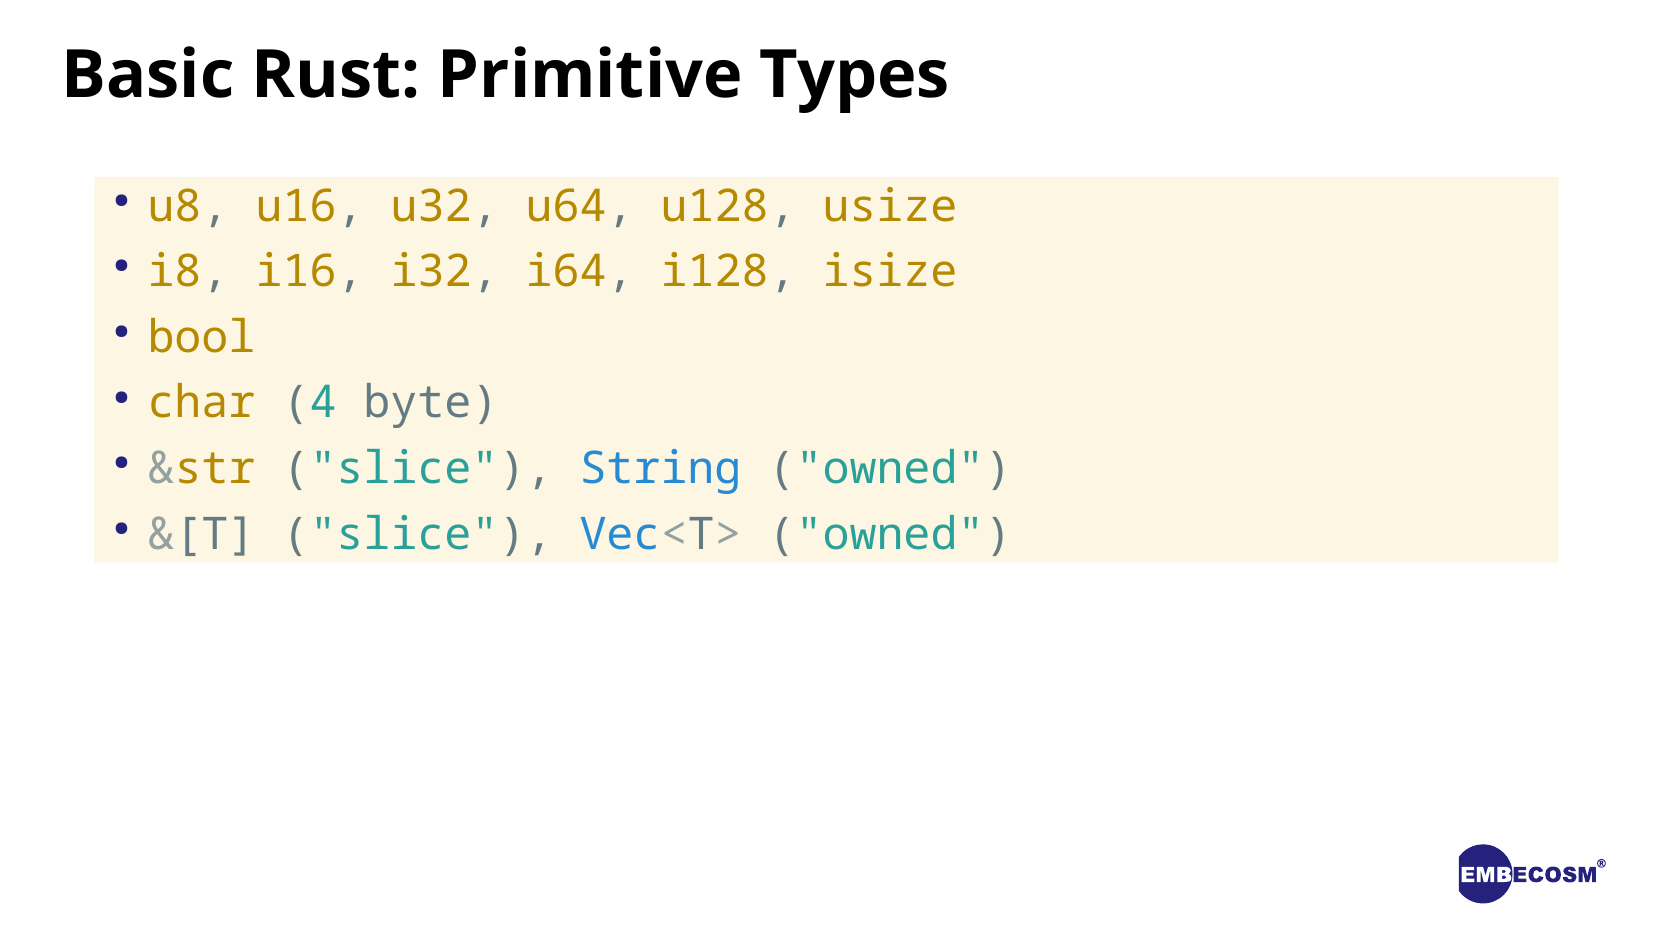

# Basic Rust: Primitive Types
u8, u16, u32, u64, u128, usize
i8, i16, i32, i64, i128, isize
bool
char (4 byte)
&str ("slice"), String ("owned")
&[T] ("slice"), Vec<T> ("owned")